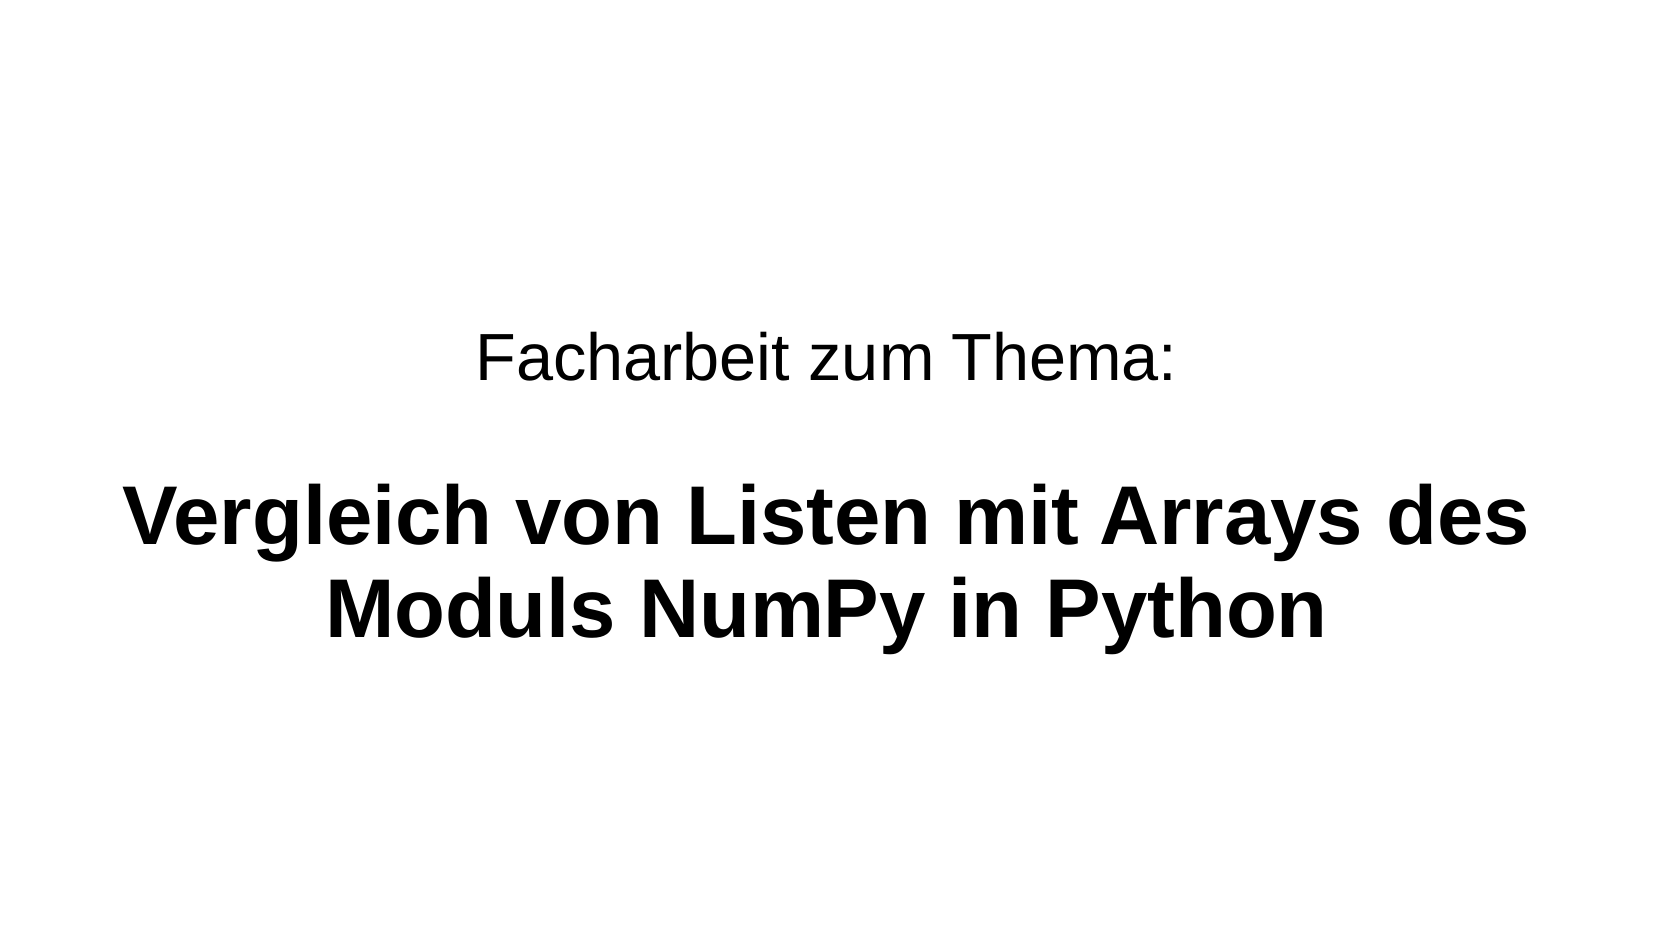

#
Facharbeit zum Thema:
Vergleich von Listen mit Arrays des
Moduls NumPy in Python